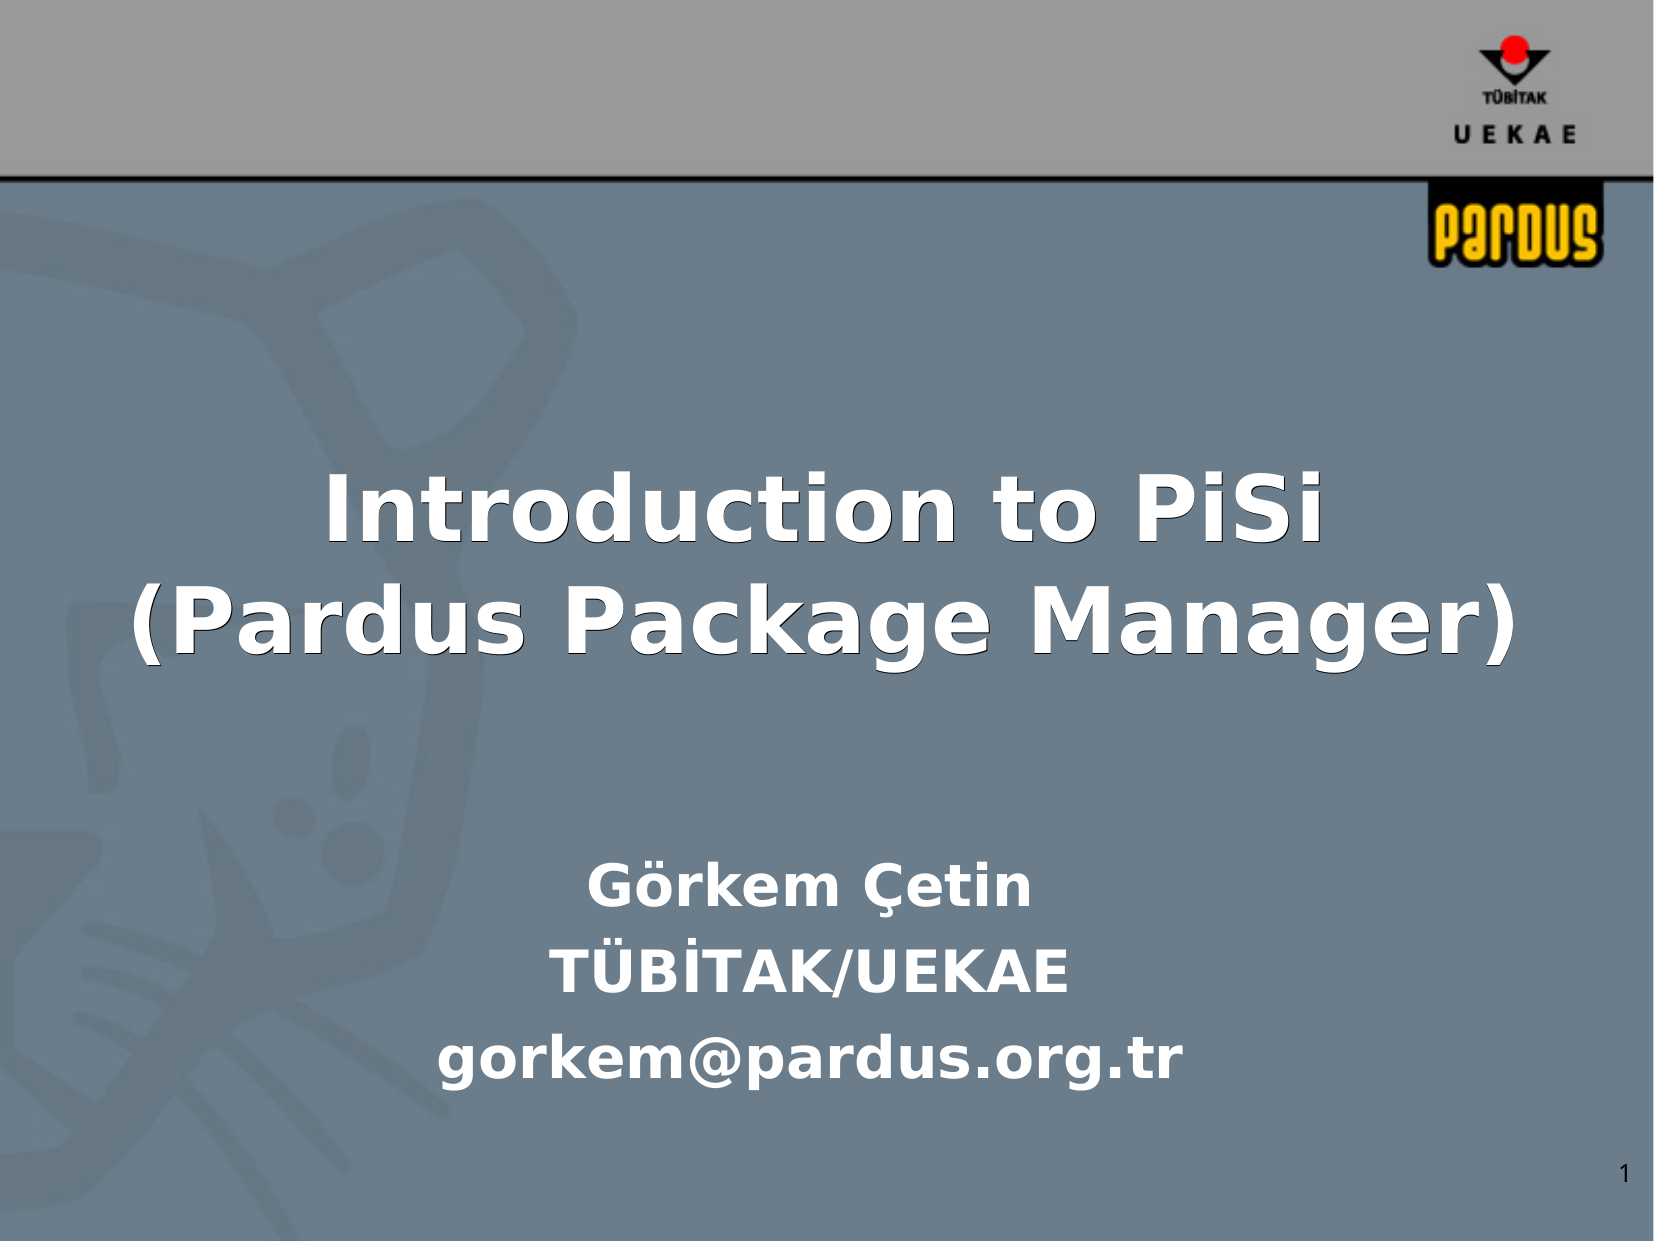

# Introduction to PiSi (Pardus Package Manager)
Görkem Çetin
TÜBİTAK/UEKAE
gorkem@pardus.org.tr